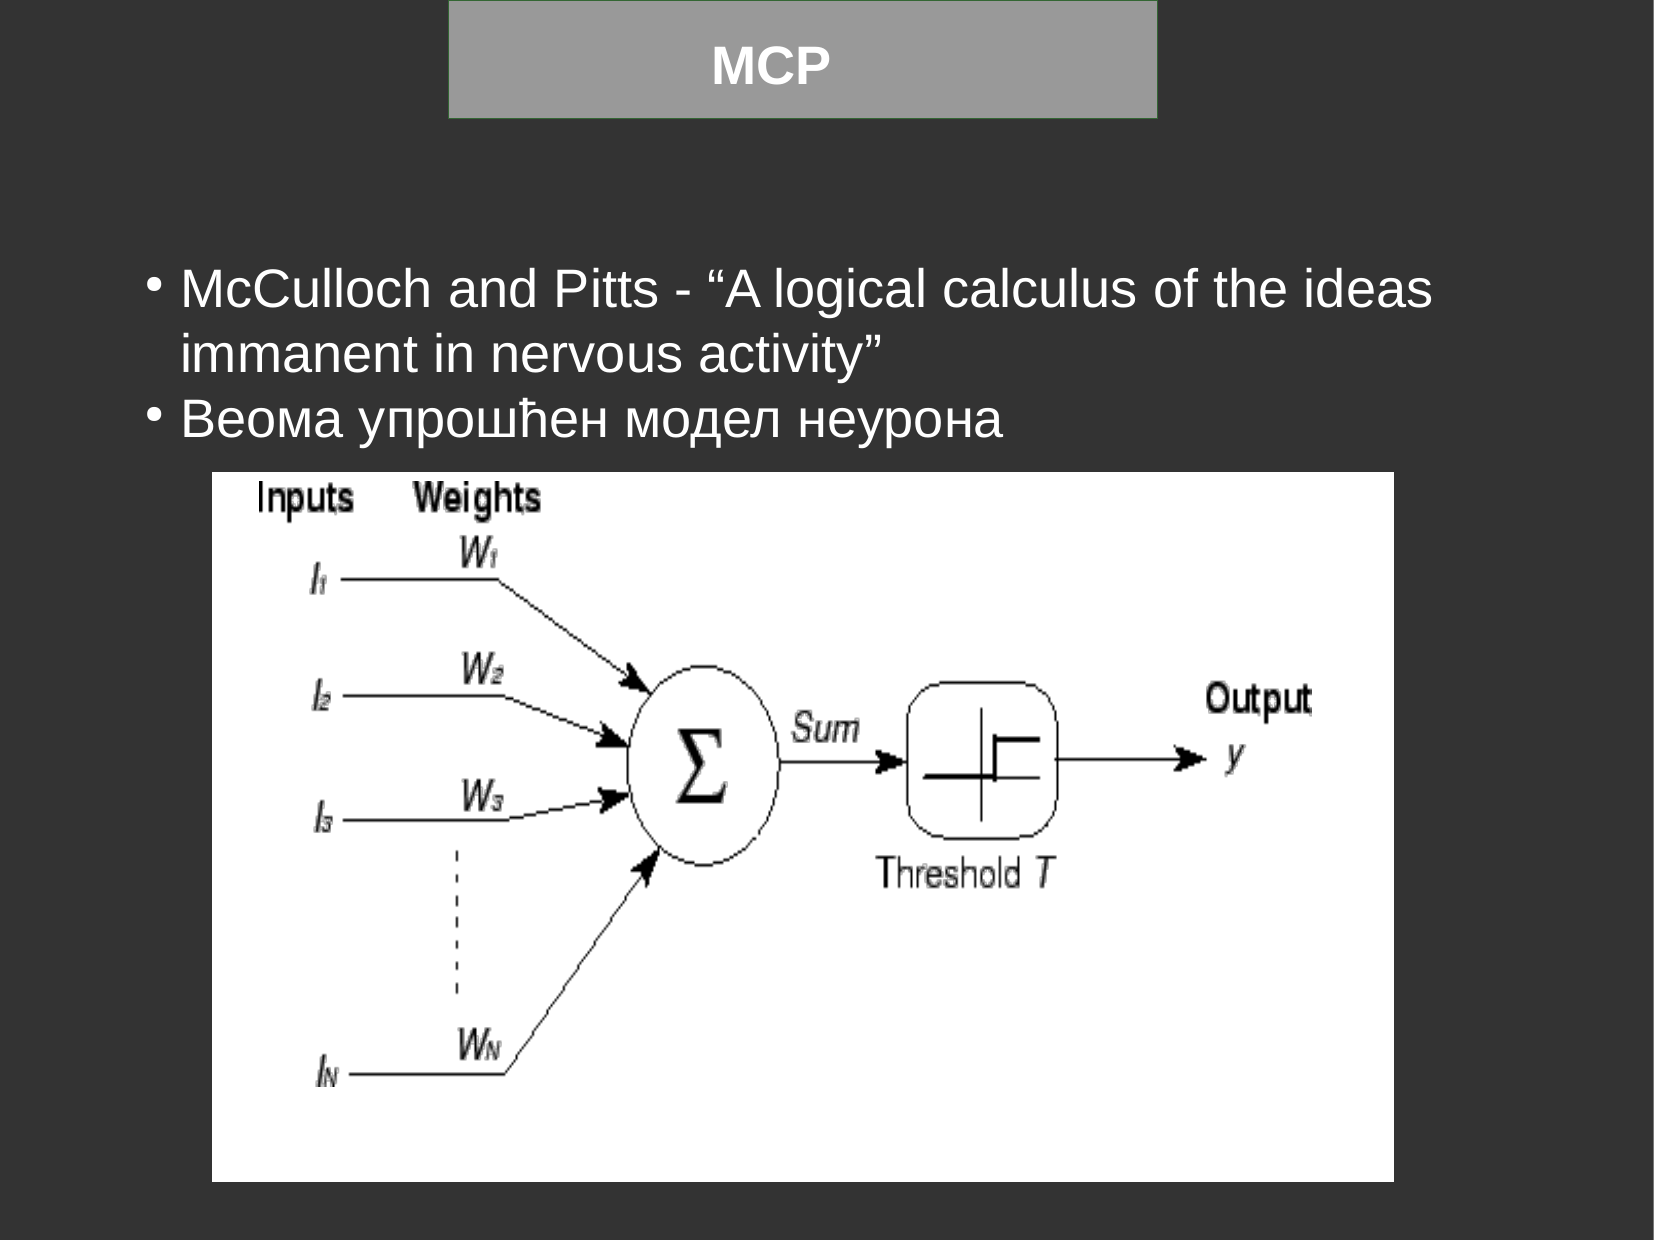

MCP
McCulloch and Pitts - “A logical calculus of the ideas immanent in nervous activity”
Веома упрошћен модел неурона